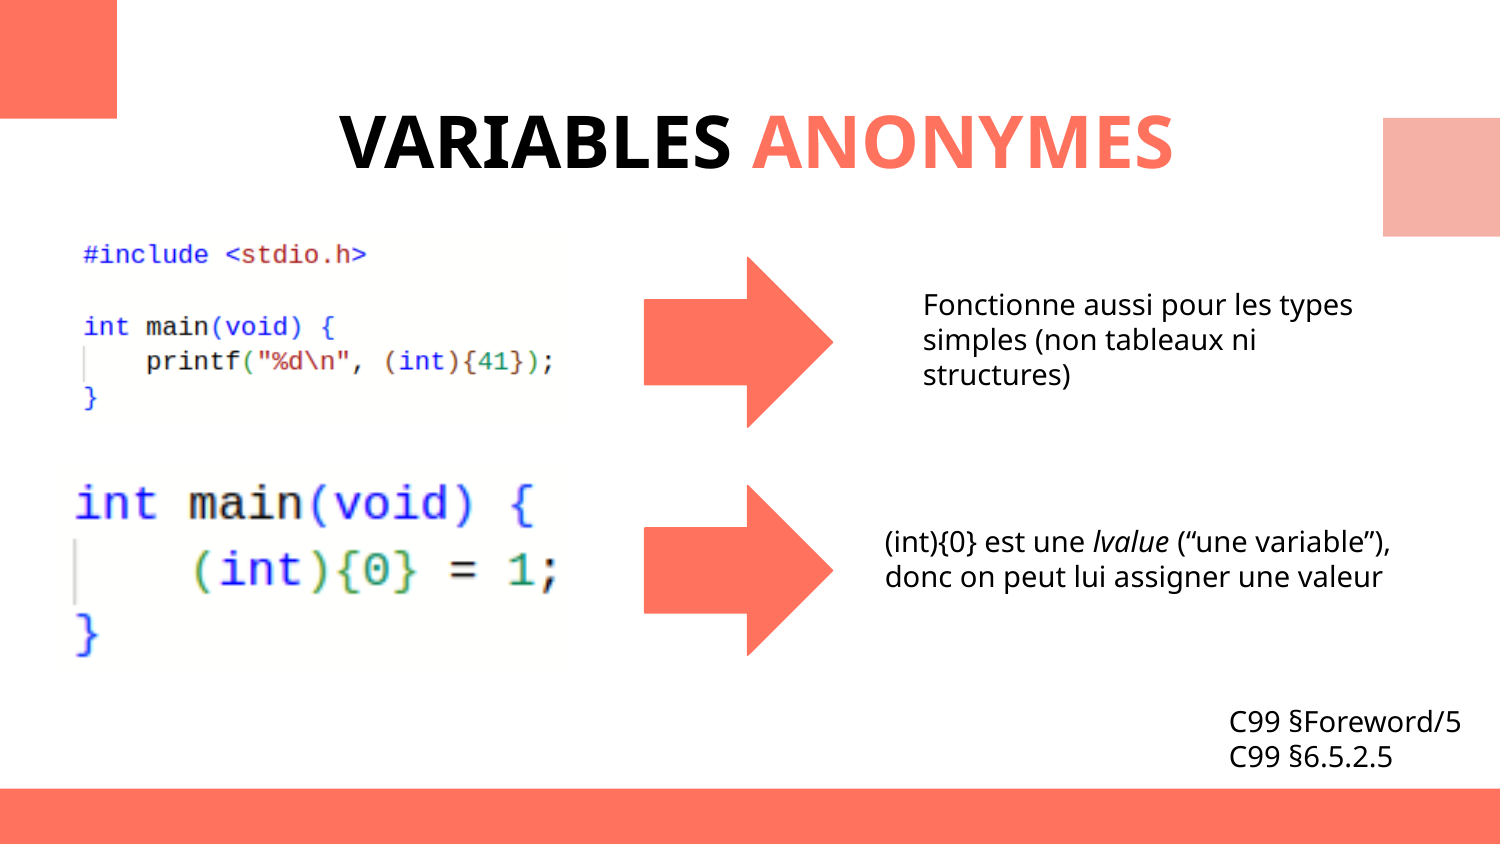

# VARIABLES ANONYMES
Fonctionne aussi pour les types simples (non tableaux ni structures)
(int){0} est une lvalue (“une variable”), donc on peut lui assigner une valeur
C99 §Foreword/5
C99 §6.5.2.5